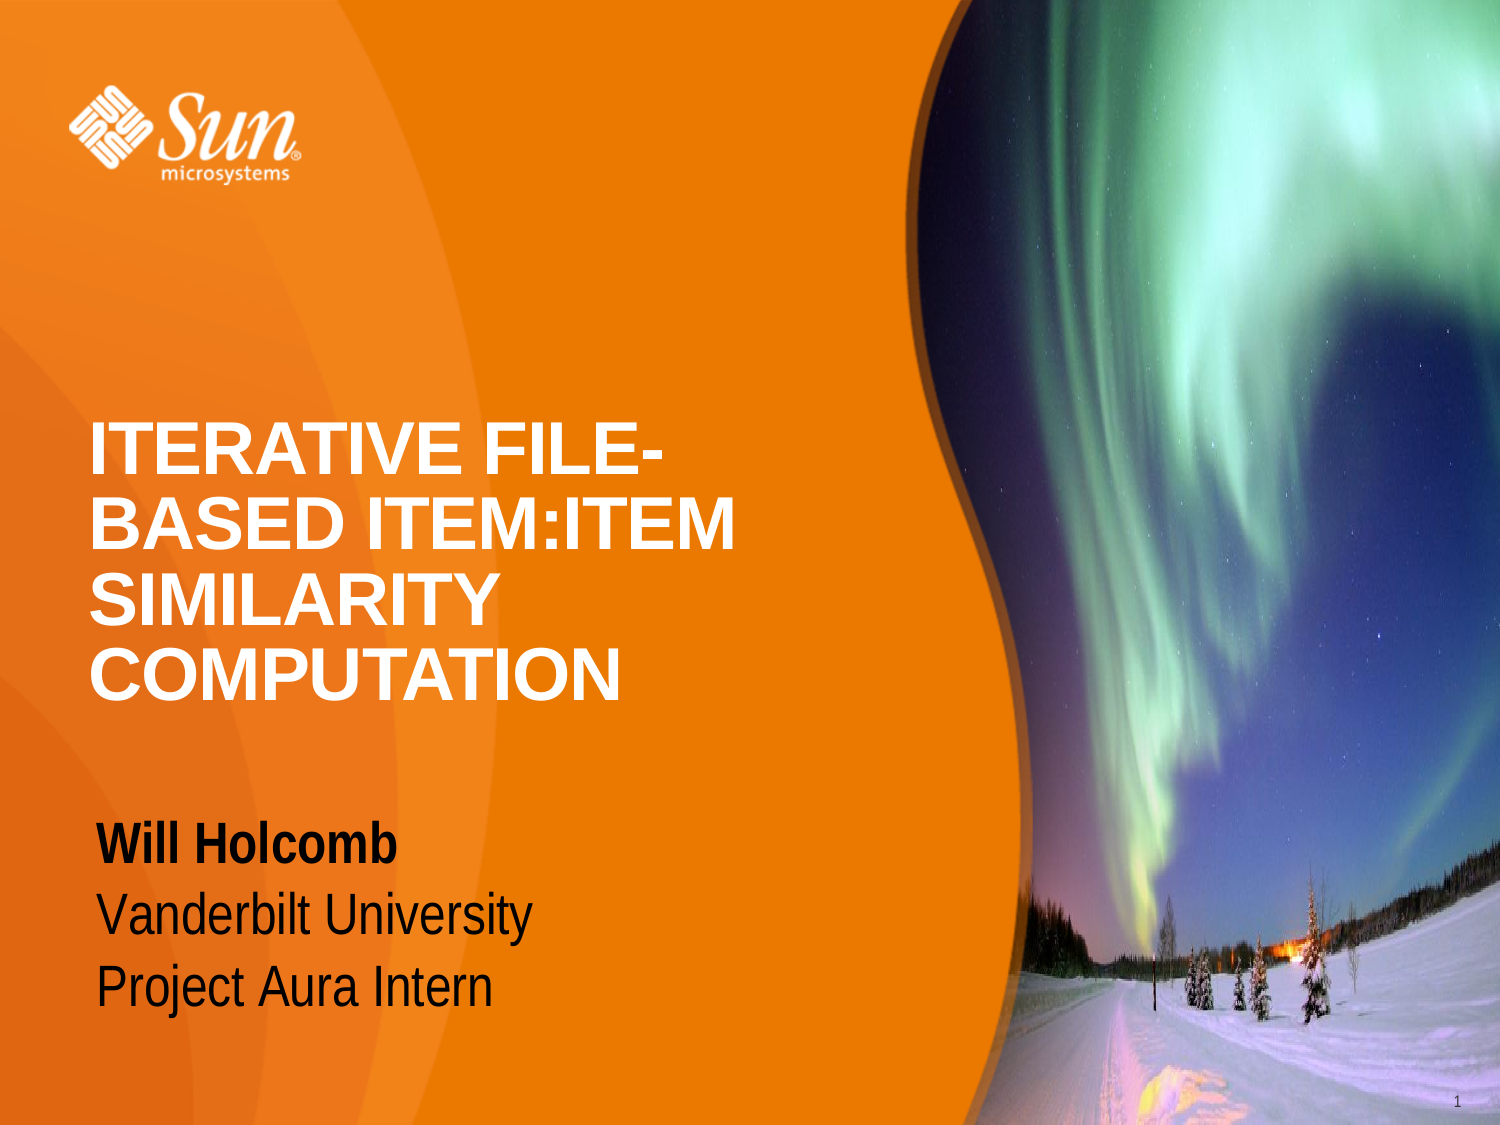

# ITERATIVE FILE-BASED ITEM:ITEM SIMILARITY COMPUTATION
Will Holcomb
Vanderbilt University
Project Aura Intern